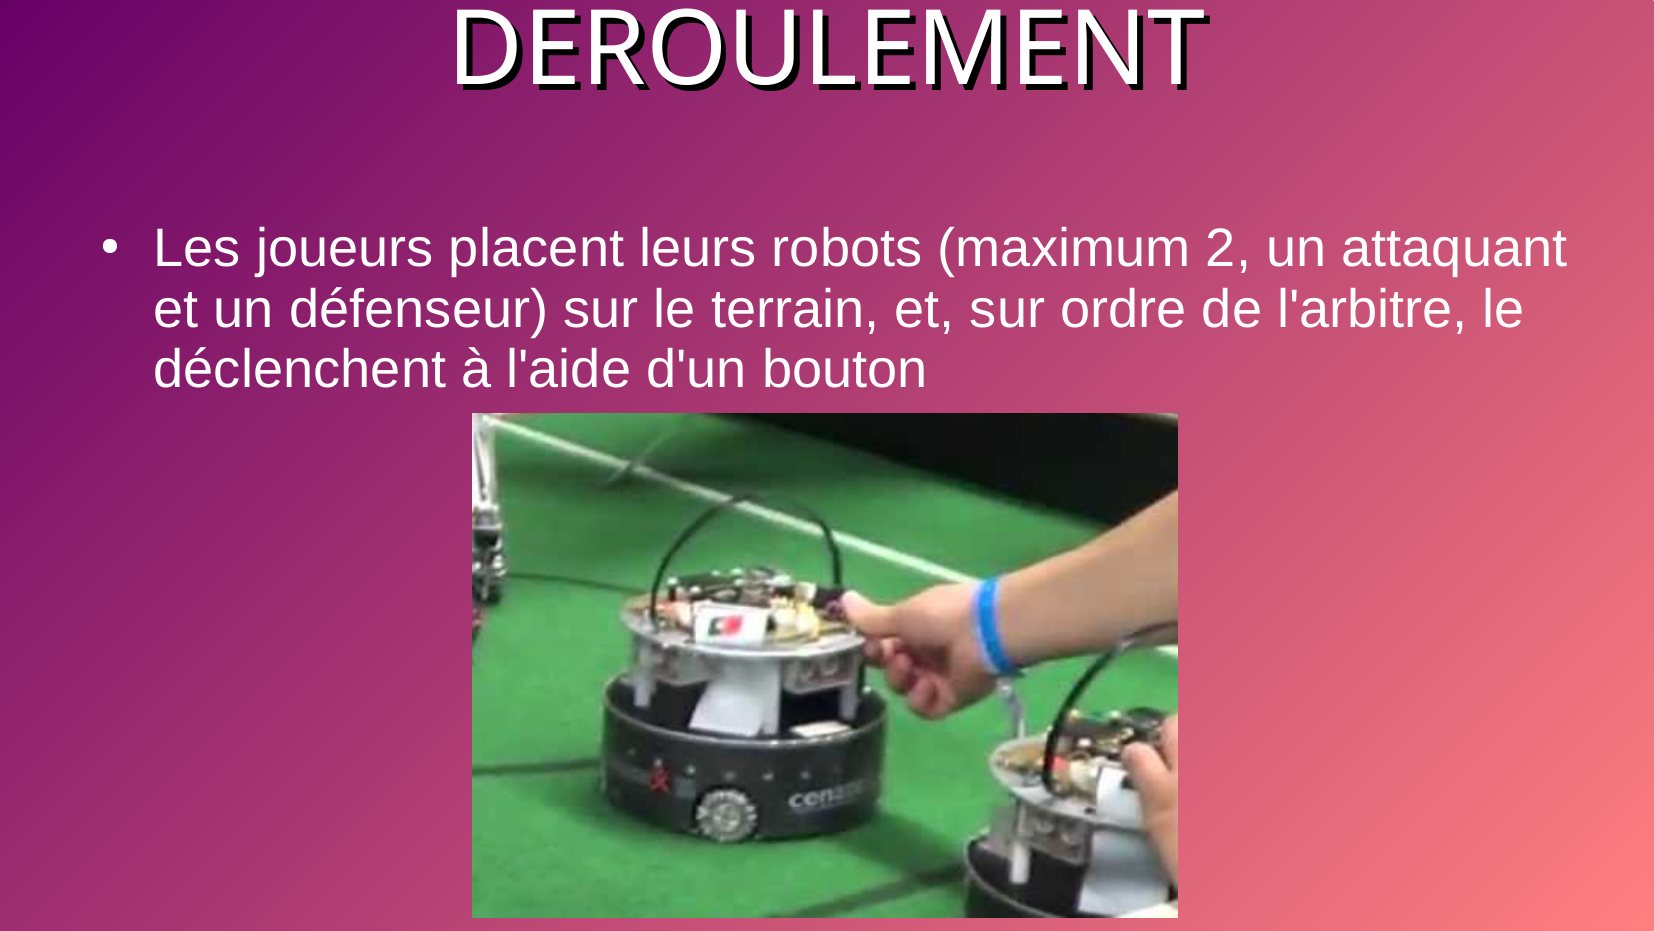

# DEROULEMENT
Les joueurs placent leurs robots (maximum 2, un attaquant et un défenseur) sur le terrain, et, sur ordre de l'arbitre, le déclenchent à l'aide d'un bouton